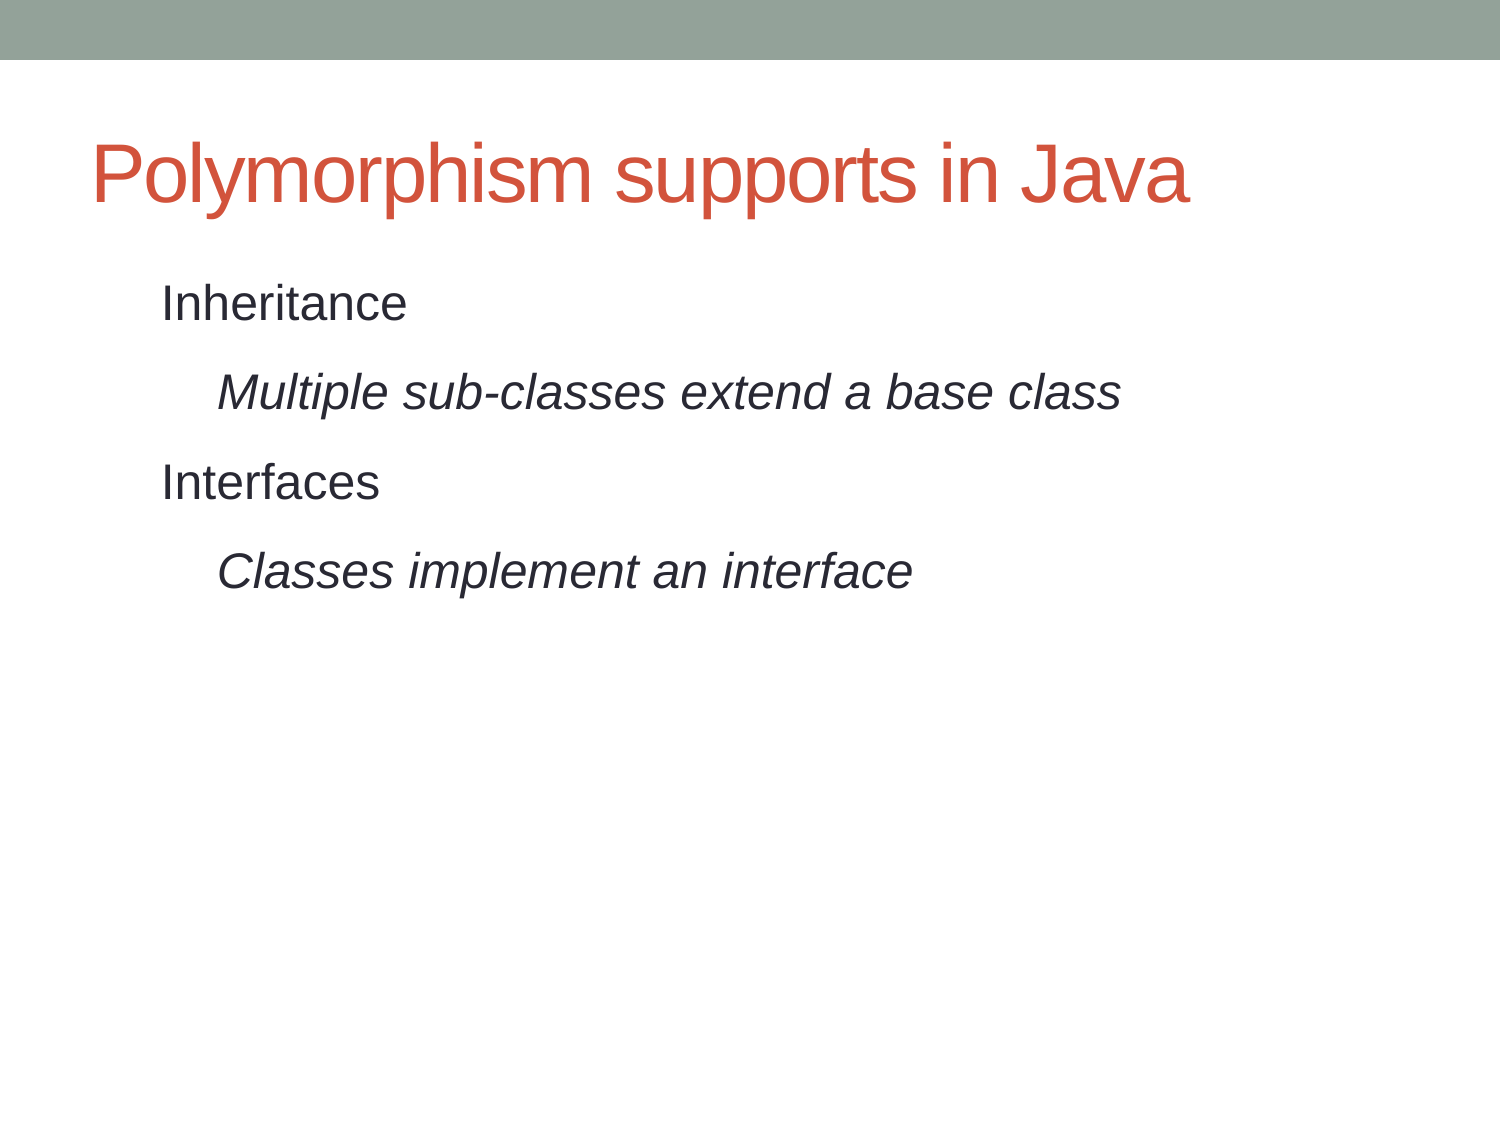

# Polymorphism supports in Java
Inheritance
 Multiple sub-classes extend a base class
Interfaces
 Classes implement an interface